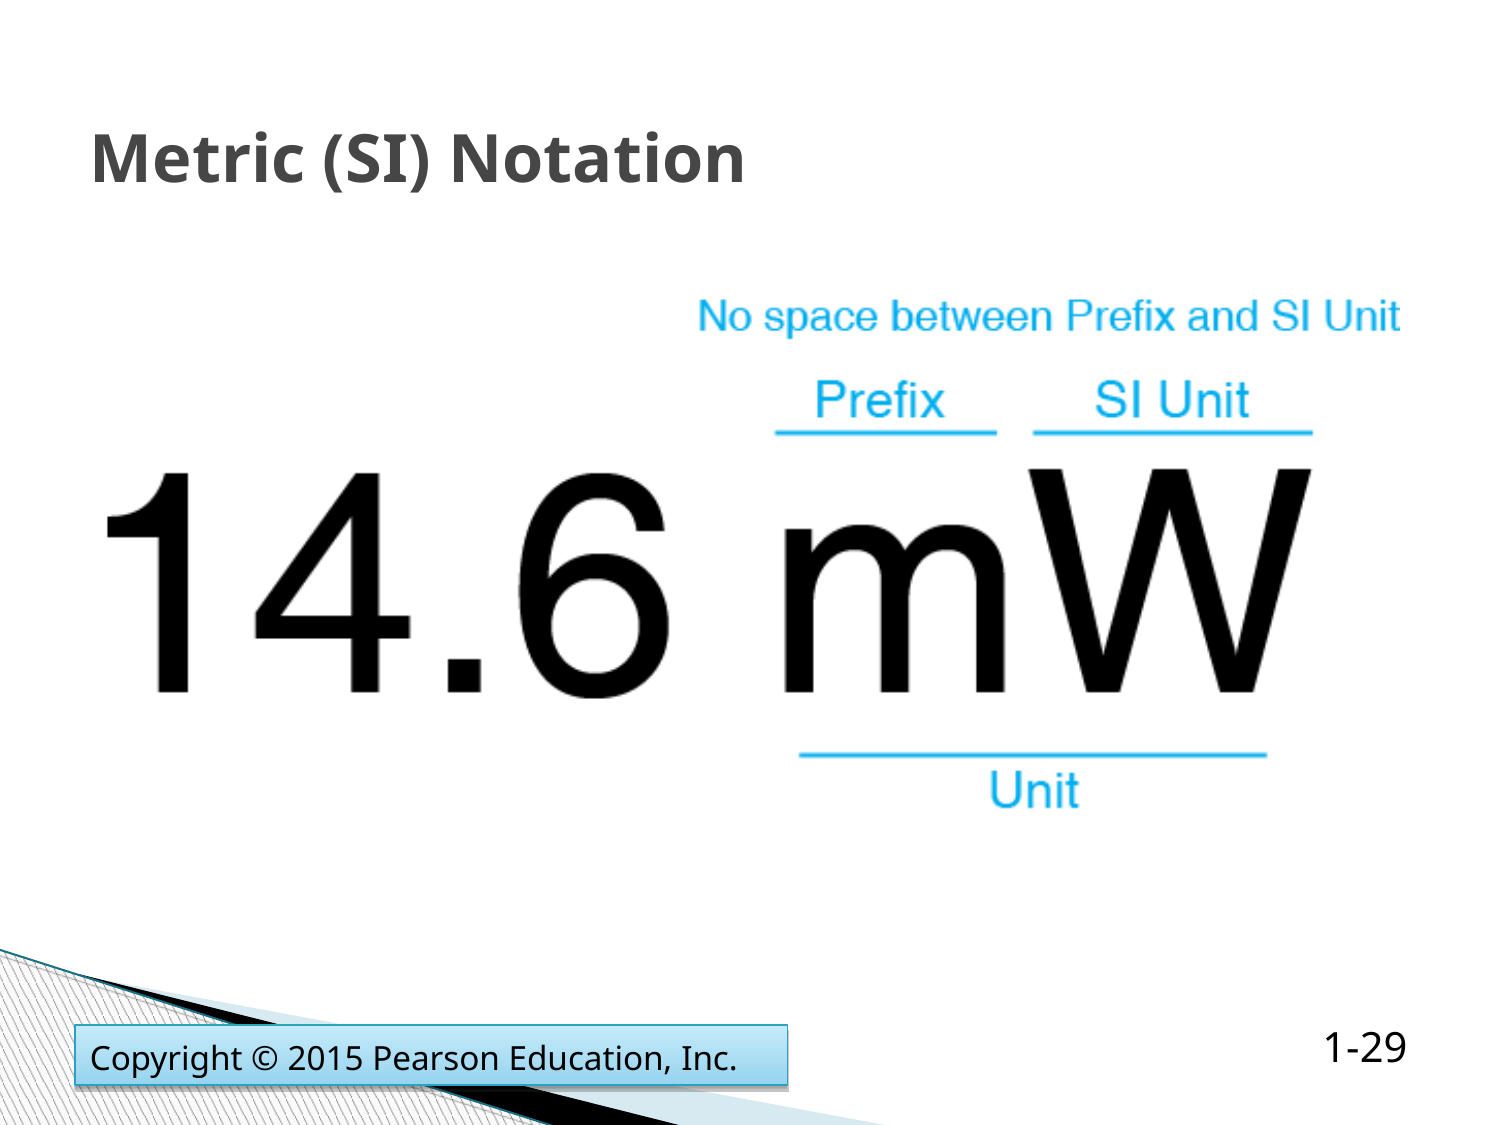

# Metric (SI) Notation
Copyright © 2015 Pearson Education, Inc.